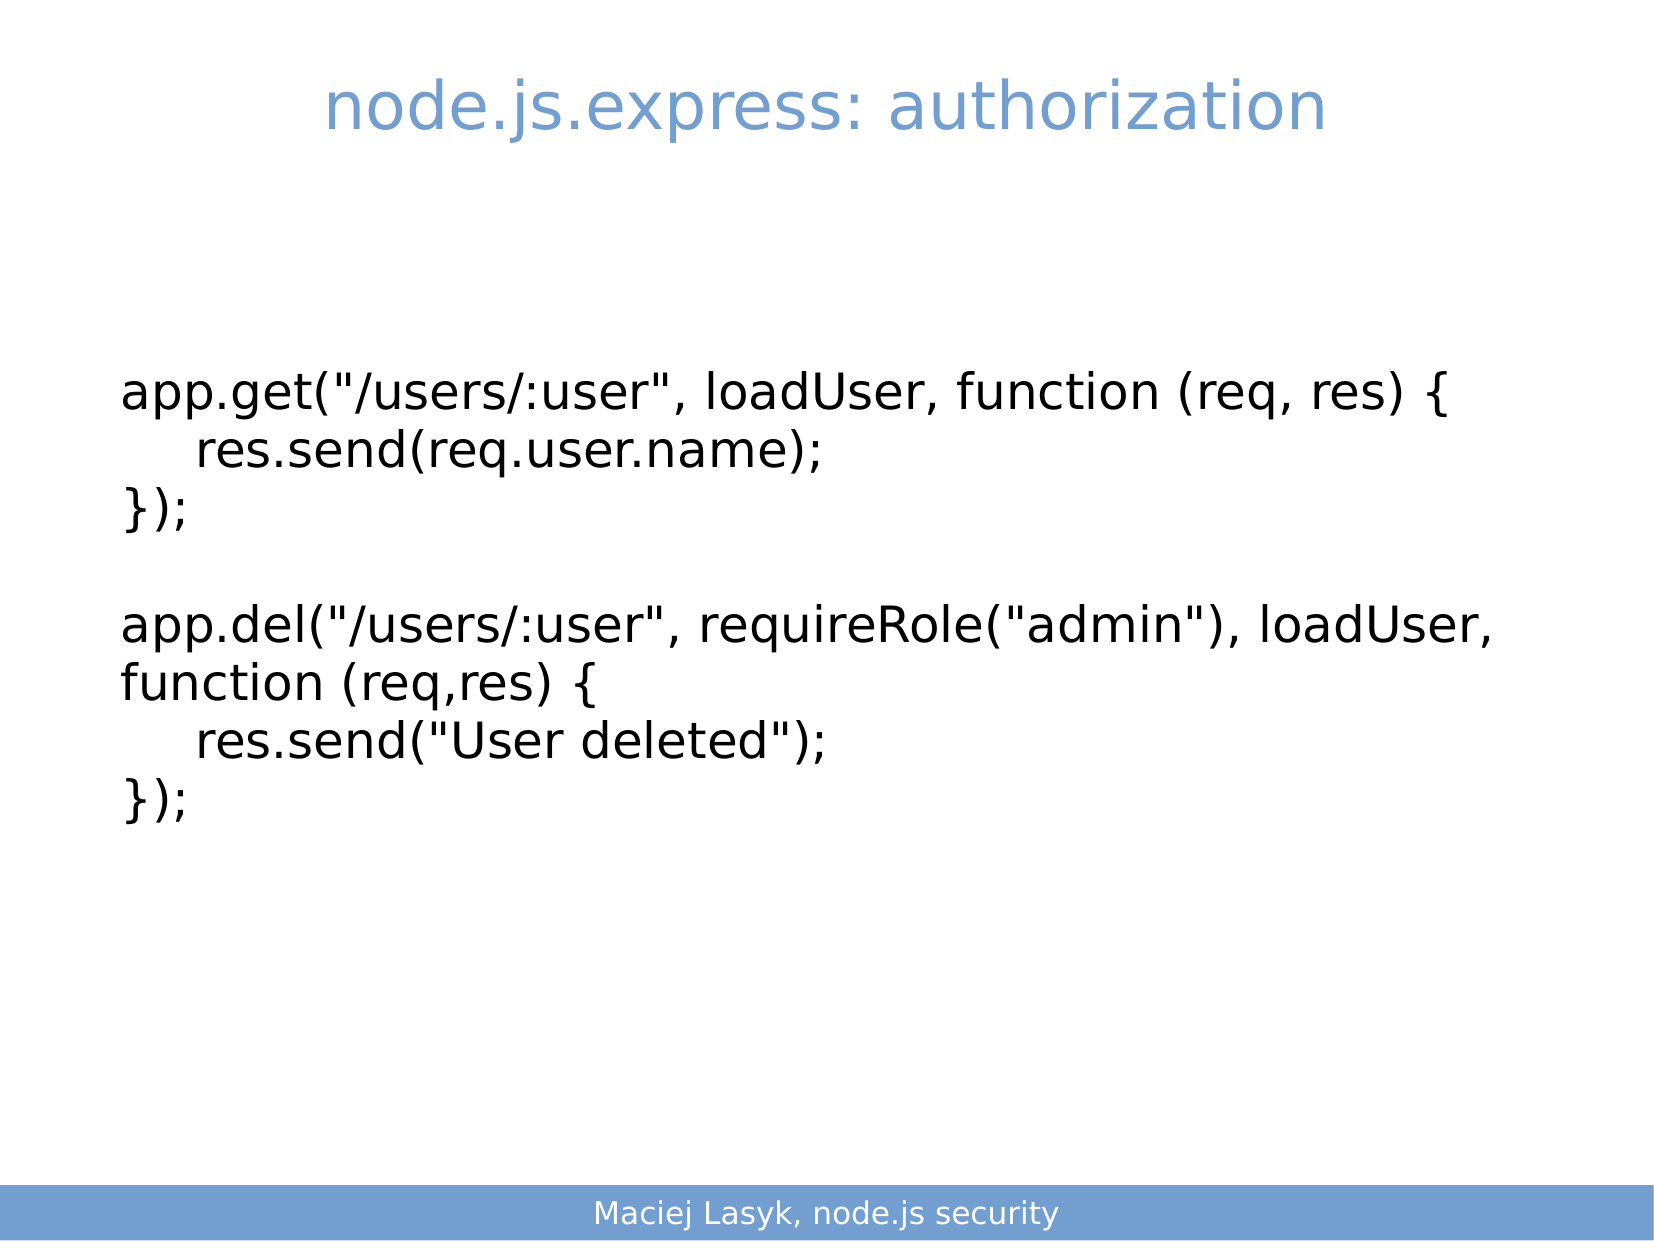

node.js.express: authorization
app.get("/users/:user", loadUser, function (req, res) {
	res.send(req.user.name);
});
app.del("/users/:user", requireRole("admin"), loadUser, function (req,res) {
	res.send("User deleted");
});
 3/25
 1/25
Maciej Lasyk, Ganglia & Nagios
Maciej Lasyk, node.js security
Maciej Lasyk, node.js security